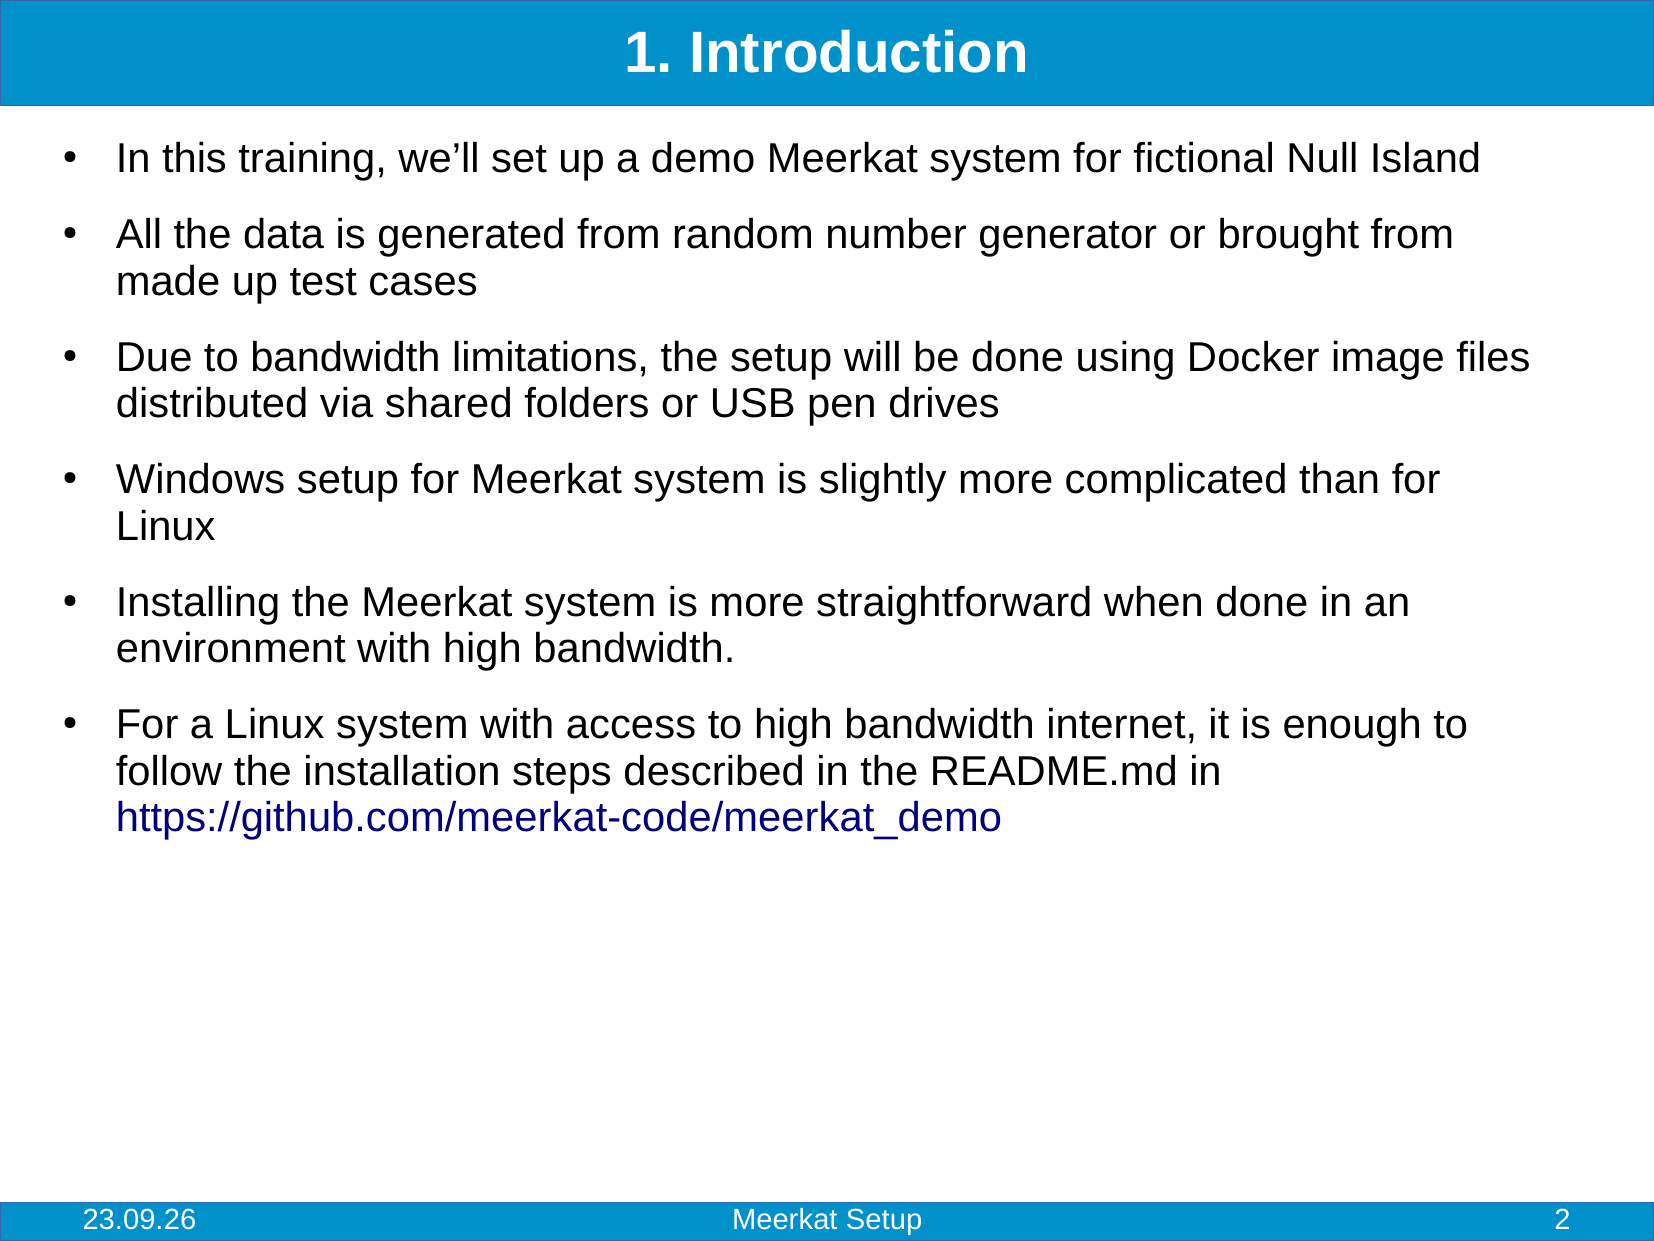

# 1. Introduction
In this training, we’ll set up a demo Meerkat system for fictional Null Island
All the data is generated from random number generator or brought from made up test cases
Due to bandwidth limitations, the setup will be done using Docker image files distributed via shared folders or USB pen drives
Windows setup for Meerkat system is slightly more complicated than for Linux
Installing the Meerkat system is more straightforward when done in an environment with high bandwidth.
For a Linux system with access to high bandwidth internet, it is enough to follow the installation steps described in the README.md in https://github.com/meerkat-code/meerkat_demo
Meerkat Setup
2